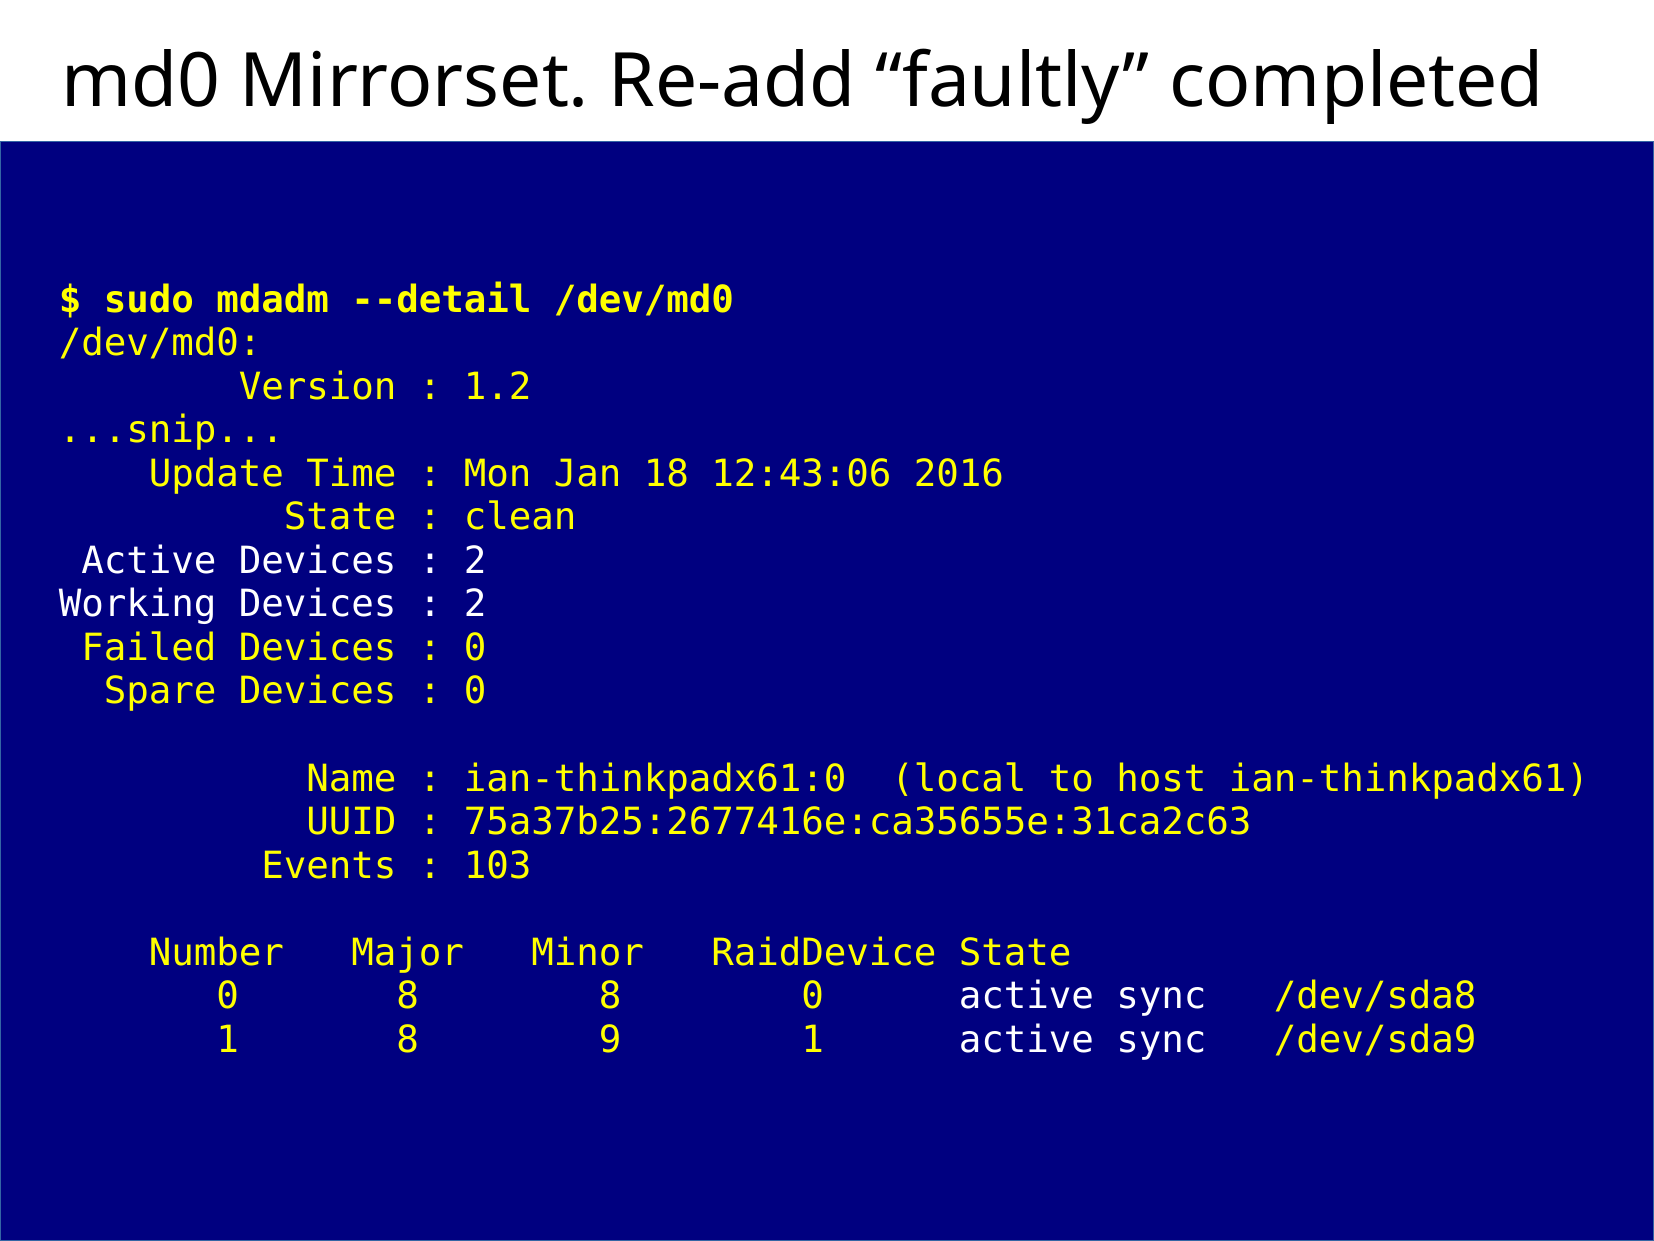

md0 Mirrorset. Re-add “faultly” completed
$ sudo mdadm --detail /dev/md0
/dev/md0:
 Version : 1.2
...snip...
 Update Time : Mon Jan 18 12:43:06 2016
 State : clean
 Active Devices : 2
Working Devices : 2
 Failed Devices : 0
 Spare Devices : 0
 Name : ian-thinkpadx61:0 (local to host ian-thinkpadx61)
 UUID : 75a37b25:2677416e:ca35655e:31ca2c63
 Events : 103
 Number Major Minor RaidDevice State
 0 8 8 0 active sync /dev/sda8
 1 8 9 1 active sync /dev/sda9
# lsusb